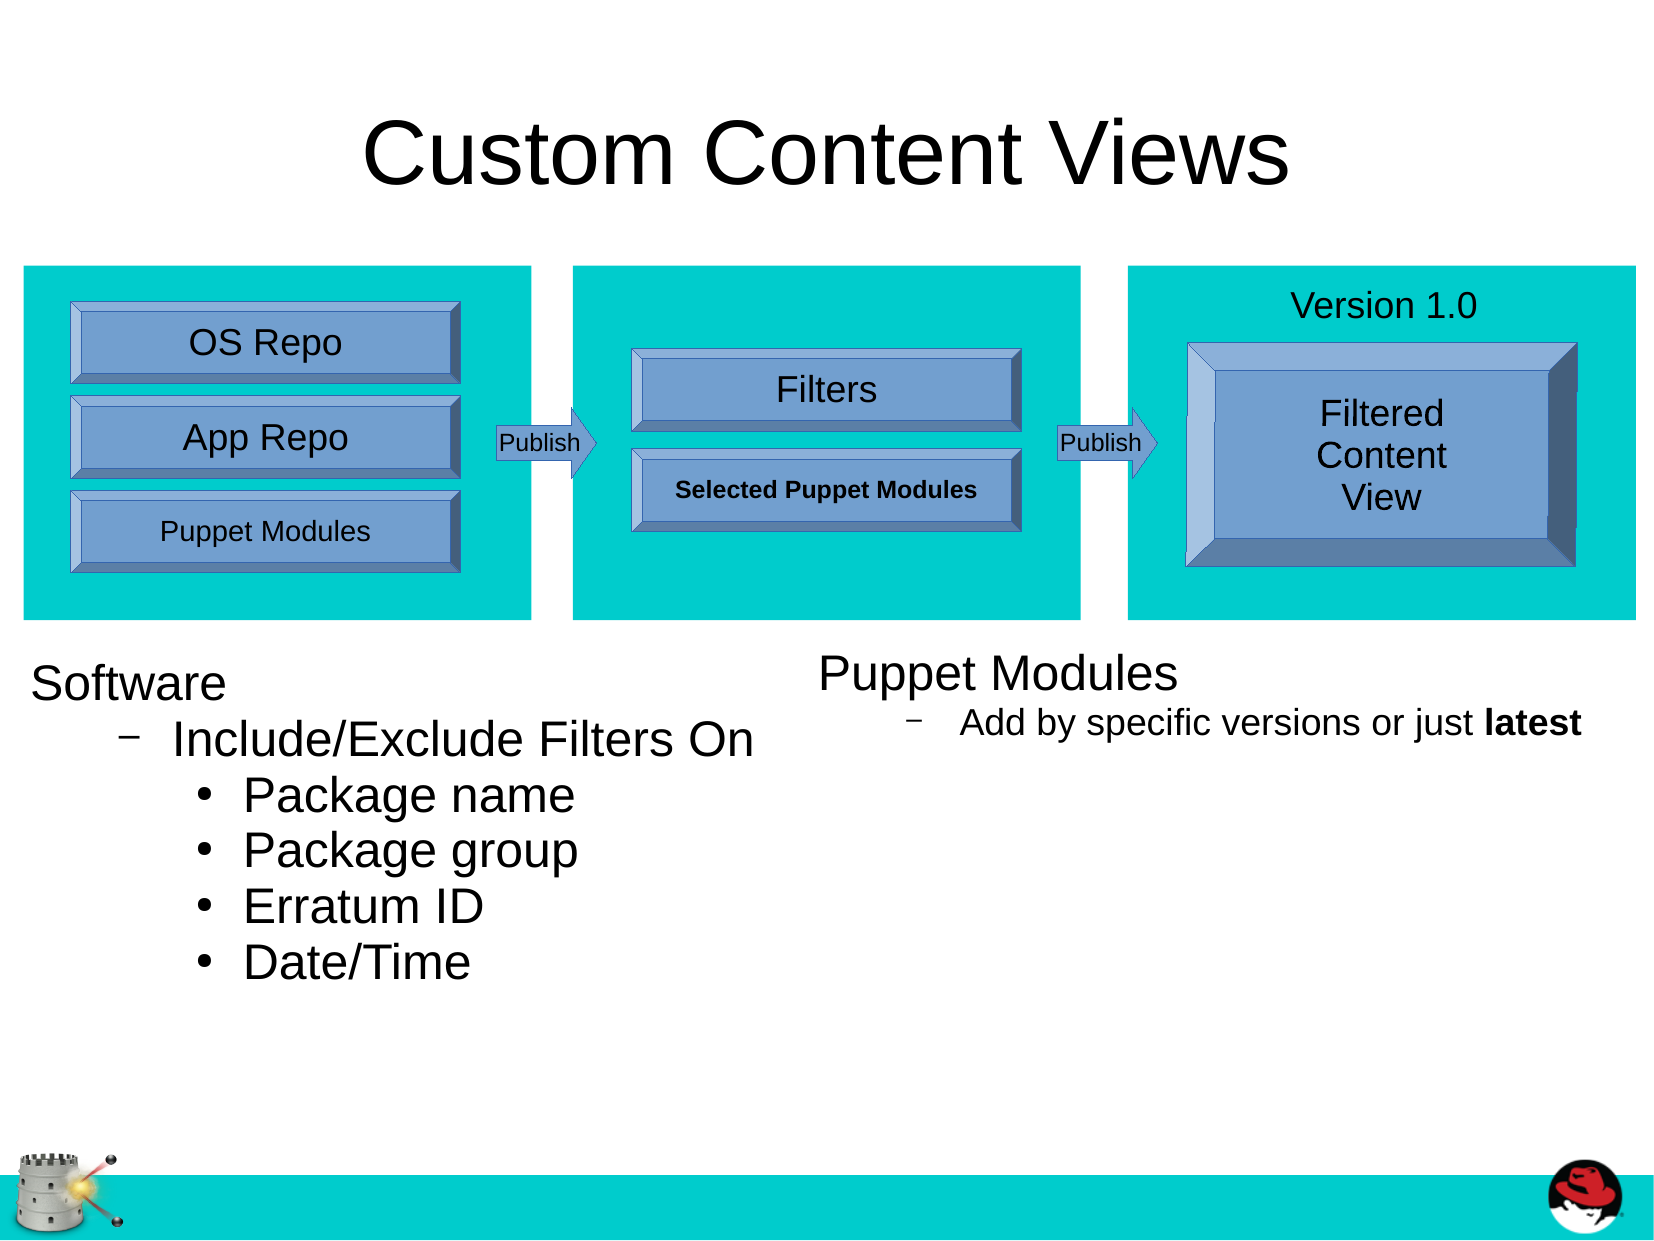

# Custom Content Views
Version 1.0
OS Repo
Filtered
Content
View
Filters
App Repo
Publish
Publish
Selected Puppet Modules
Puppet Modules
Puppet Modules
Add by specific versions or just latest
Software
Include/Exclude Filters On
Package name
Package group
Erratum ID
Date/Time